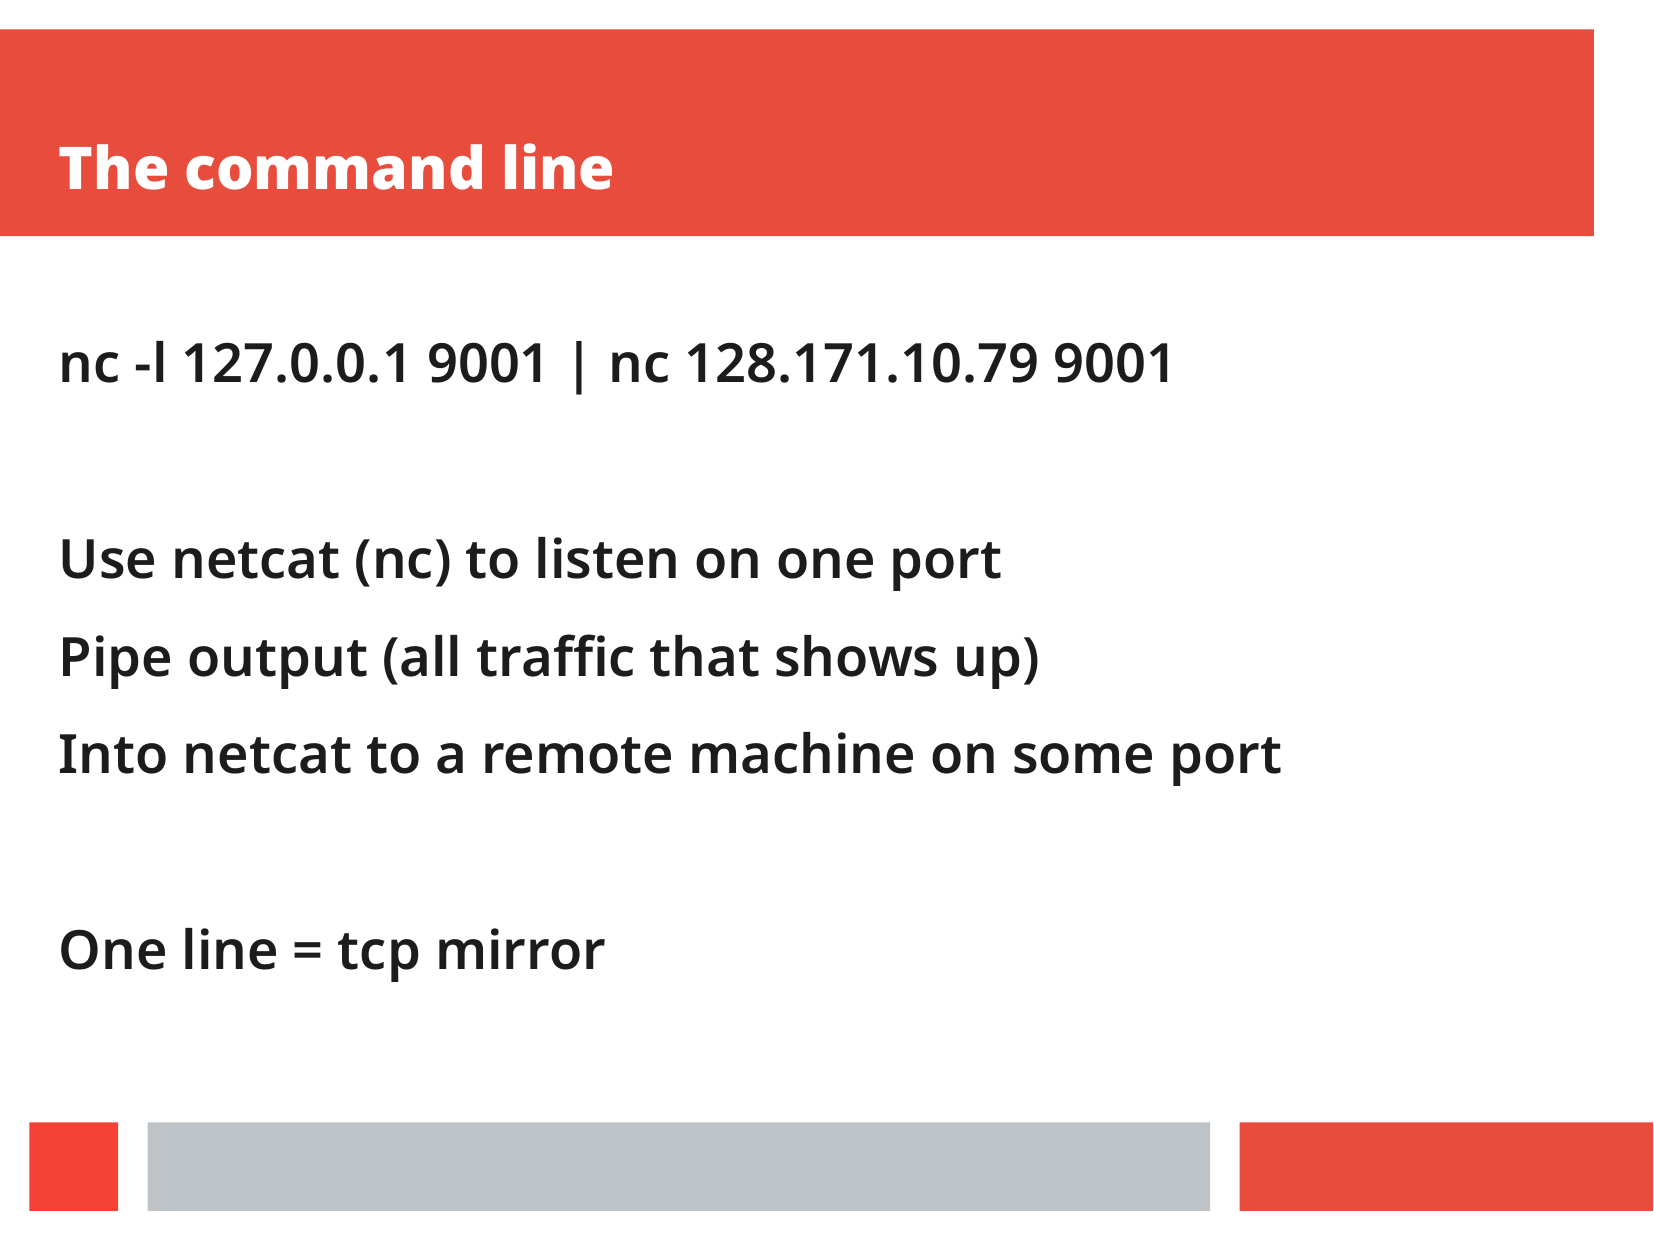

# The command line
nc -l 127.0.0.1 9001 | nc 128.171.10.79 9001
Use netcat (nc) to listen on one port
Pipe output (all traffic that shows up)
Into netcat to a remote machine on some port
One line = tcp mirror